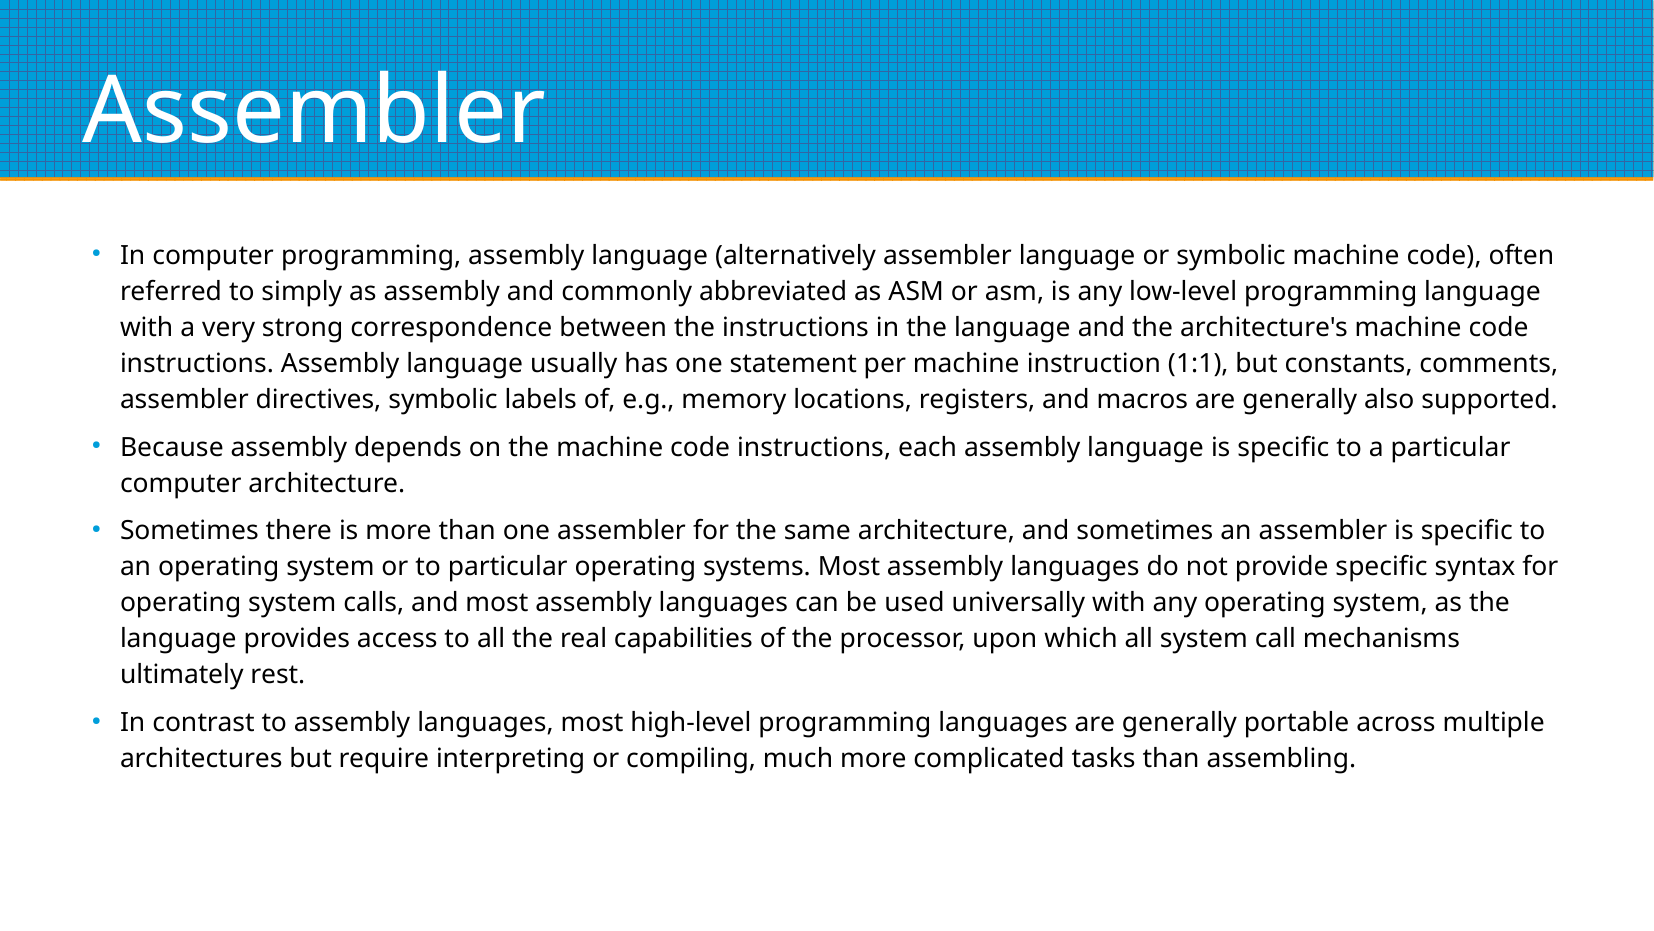

# Assembler
In computer programming, assembly language (alternatively assembler language or symbolic machine code), often referred to simply as assembly and commonly abbreviated as ASM or asm, is any low-level programming language with a very strong correspondence between the instructions in the language and the architecture's machine code instructions. Assembly language usually has one statement per machine instruction (1:1), but constants, comments, assembler directives, symbolic labels of, e.g., memory locations, registers, and macros are generally also supported.
Because assembly depends on the machine code instructions, each assembly language is specific to a particular computer architecture.
Sometimes there is more than one assembler for the same architecture, and sometimes an assembler is specific to an operating system or to particular operating systems. Most assembly languages do not provide specific syntax for operating system calls, and most assembly languages can be used universally with any operating system, as the language provides access to all the real capabilities of the processor, upon which all system call mechanisms ultimately rest.
In contrast to assembly languages, most high-level programming languages are generally portable across multiple architectures but require interpreting or compiling, much more complicated tasks than assembling.